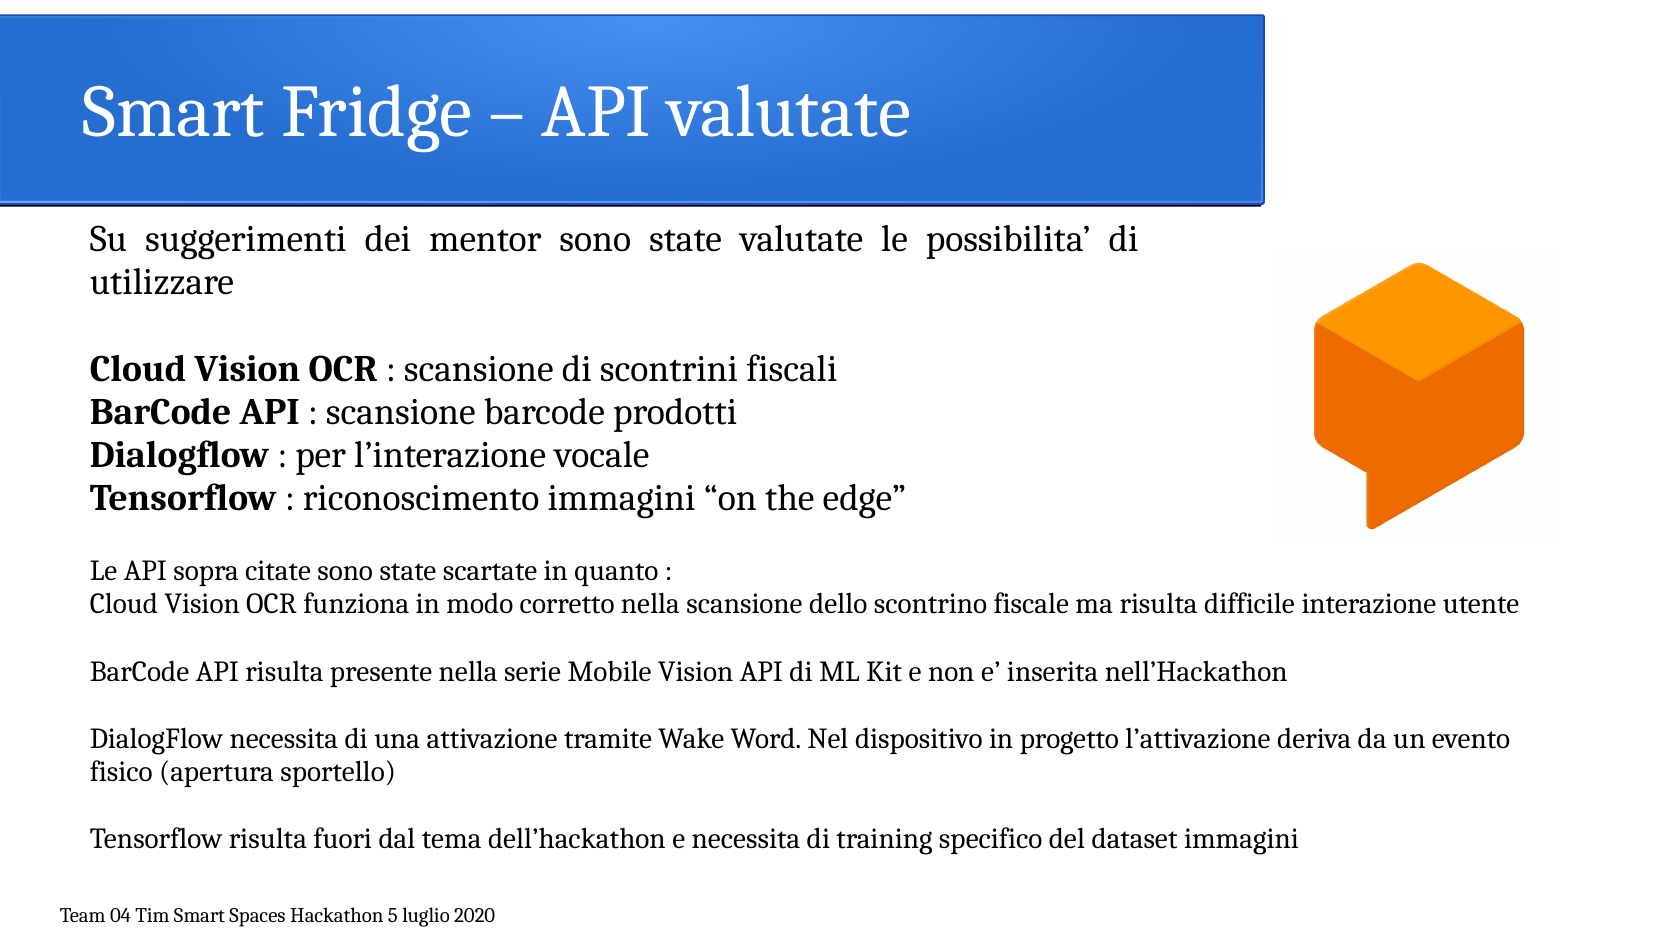

# Smart Fridge – API valutate
Su suggerimenti dei mentor sono state valutate le possibilita’ di utilizzare
Cloud Vision OCR : scansione di scontrini fiscali
BarCode API : scansione barcode prodotti
Dialogflow : per l’interazione vocale
Tensorflow : riconoscimento immagini “on the edge”
Le API sopra citate sono state scartate in quanto :
Cloud Vision OCR funziona in modo corretto nella scansione dello scontrino fiscale ma risulta difficile interazione utente
BarCode API risulta presente nella serie Mobile Vision API di ML Kit e non e’ inserita nell’Hackathon
DialogFlow necessita di una attivazione tramite Wake Word. Nel dispositivo in progetto l’attivazione deriva da un evento fisico (apertura sportello)
Tensorflow risulta fuori dal tema dell’hackathon e necessita di training specifico del dataset immagini
Team 04 Tim Smart Spaces Hackathon 5 luglio 2020